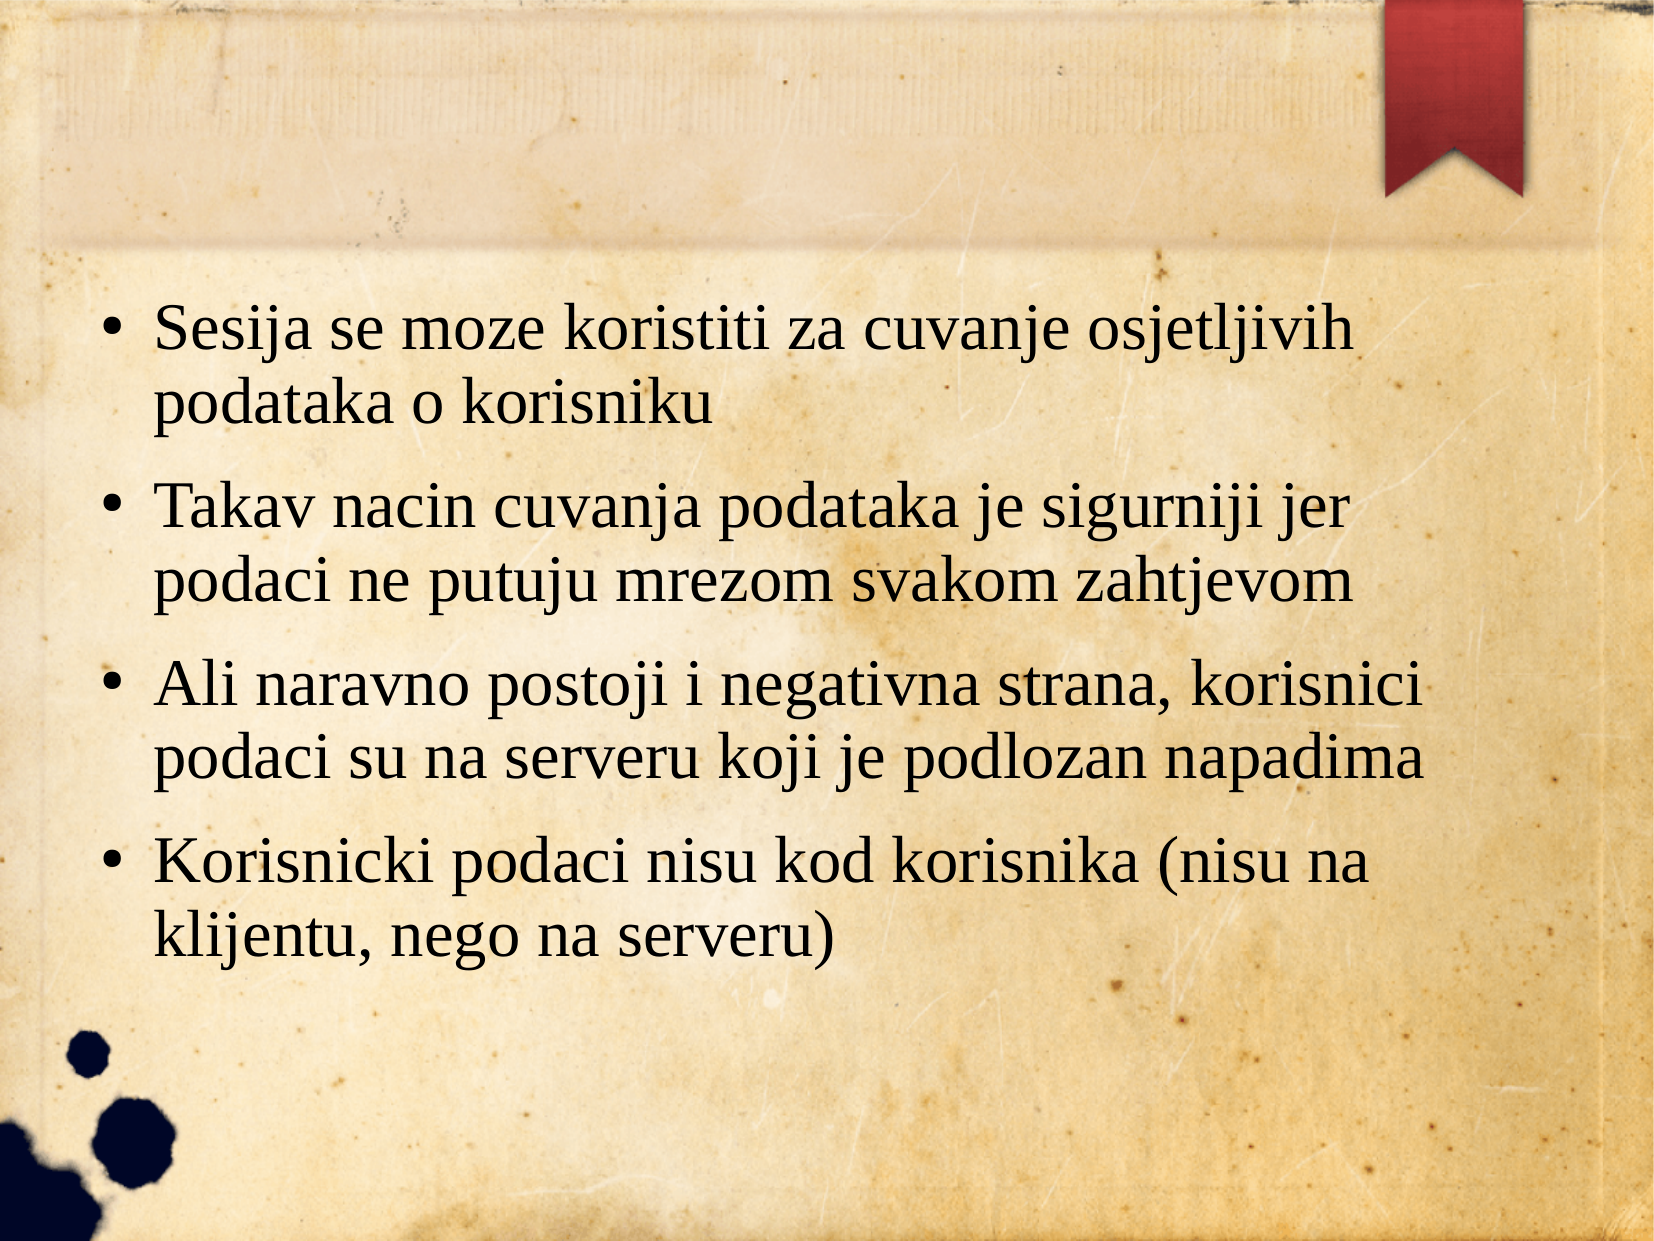

#
Sesija se moze koristiti za cuvanje osjetljivih podataka o korisniku
Takav nacin cuvanja podataka je sigurniji jer podaci ne putuju mrezom svakom zahtjevom
Ali naravno postoji i negativna strana, korisnici podaci su na serveru koji je podlozan napadima
Korisnicki podaci nisu kod korisnika (nisu na klijentu, nego na serveru)